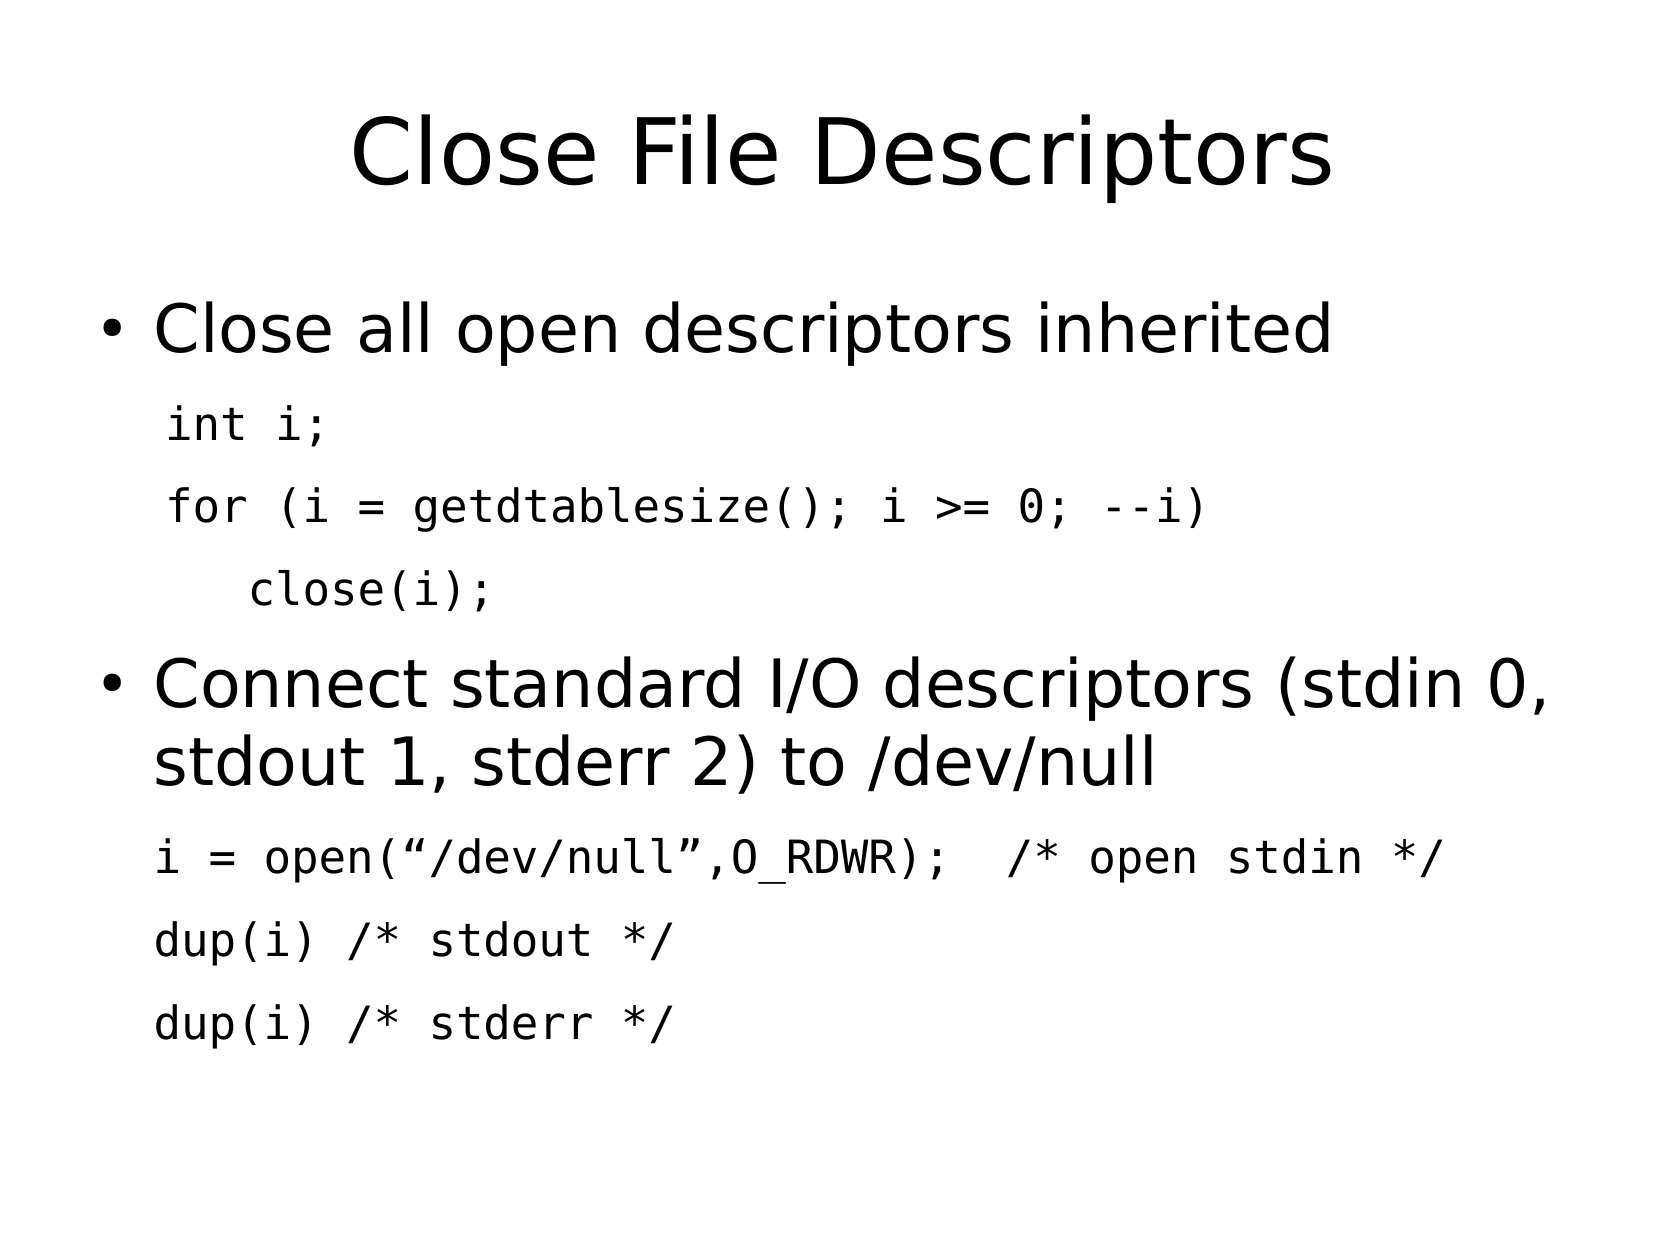

# Close File Descriptors
Close all open descriptors inherited
 int i;
 for (i = getdtablesize(); i >= 0; --i)
 close(i);
Connect standard I/O descriptors (stdin 0, stdout 1, stderr 2) to /dev/null
i = open(“/dev/null”,O_RDWR); /* open stdin */
dup(i) /* stdout */
dup(i) /* stderr */